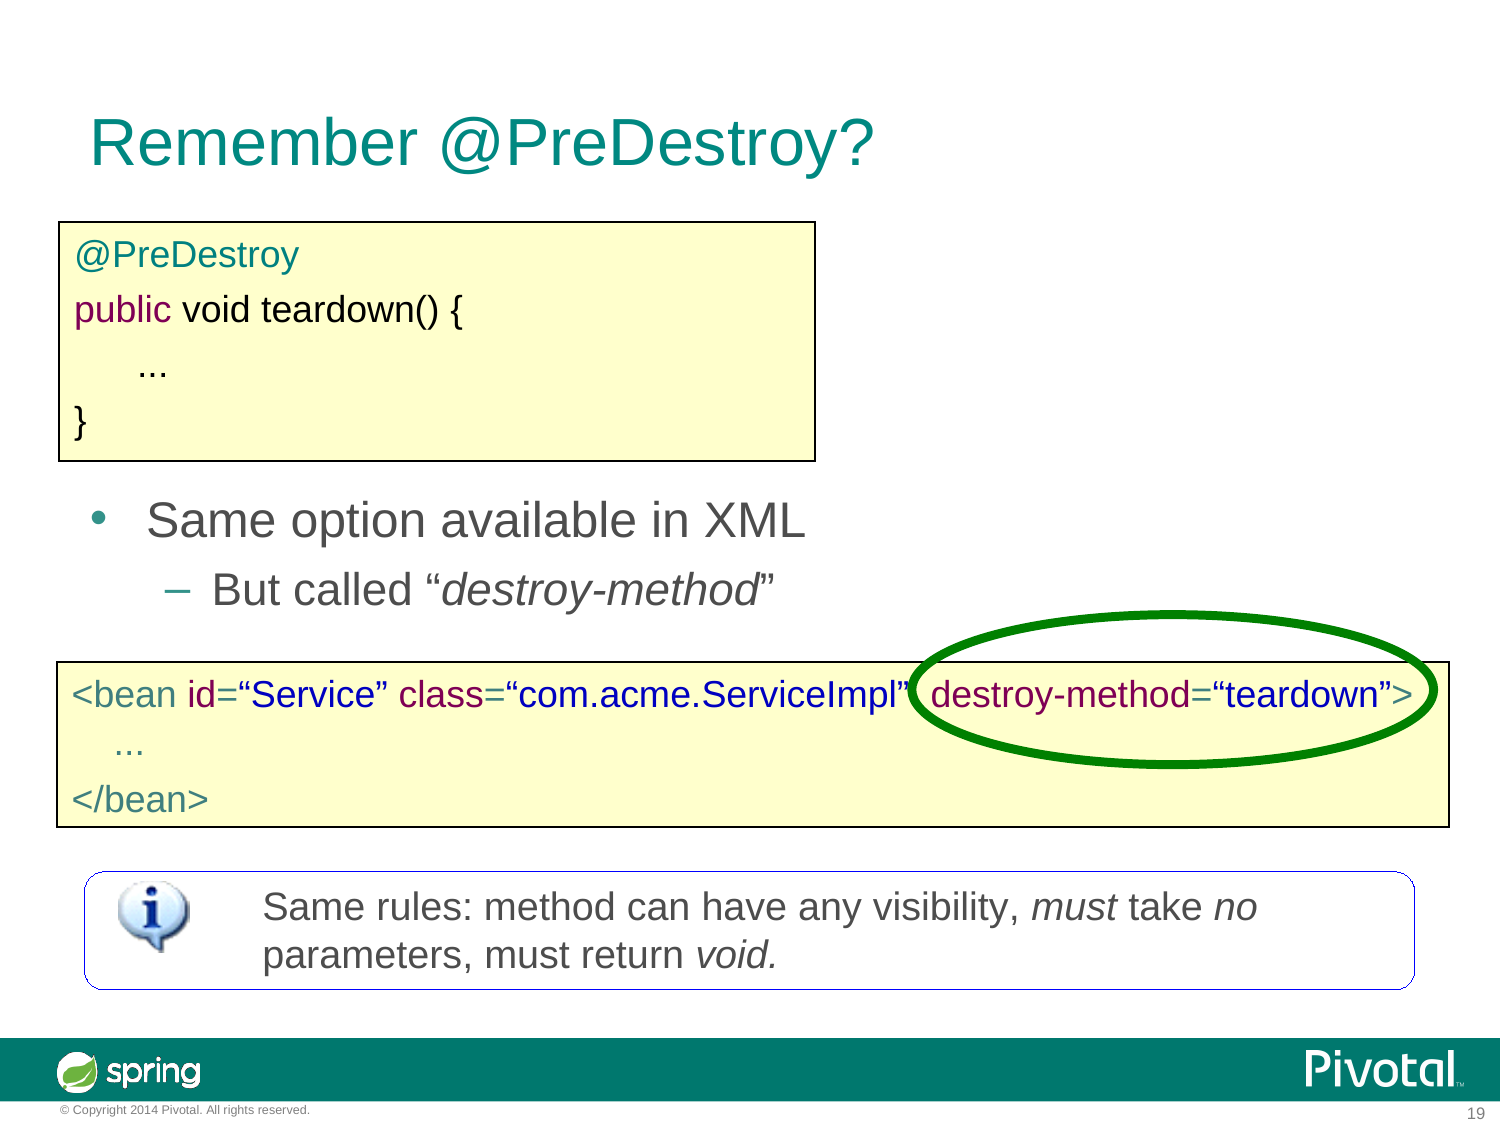

# Remember @PreDestroy?
@PreDestroy
public void teardown() {
 ...
}
Same option available in XML
But called “destroy-method”
<bean id=“Service” class=“com.acme.ServiceImpl” destroy-method=“teardown”>
 ...
</bean>
Same rules: method can have any visibility, must take no parameters, must return void.